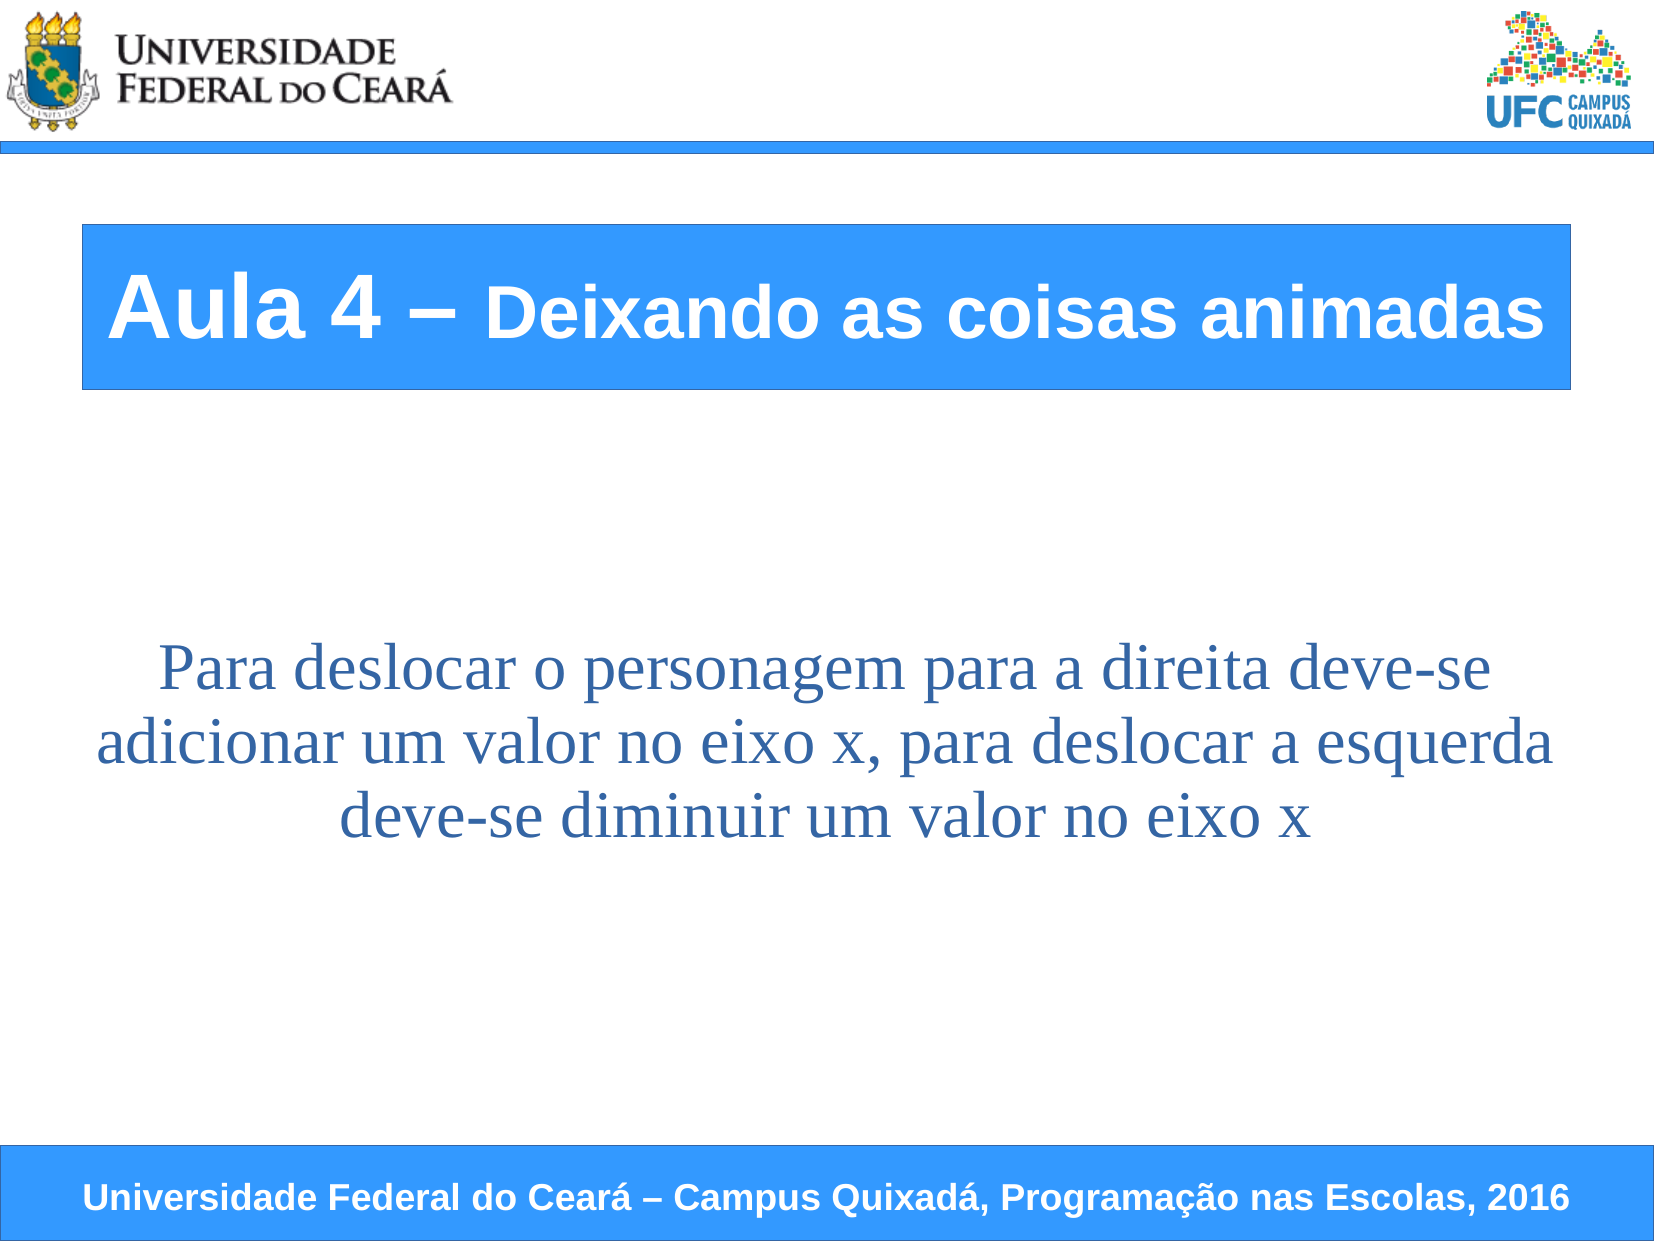

Aula 4 – Deixando as coisas animadas
# Para deslocar o personagem para a direita deve-se adicionar um valor no eixo x, para deslocar a esquerda deve-se diminuir um valor no eixo x
Universidade Federal do Ceará – Campus Quixadá, Programação nas Escolas, 2016